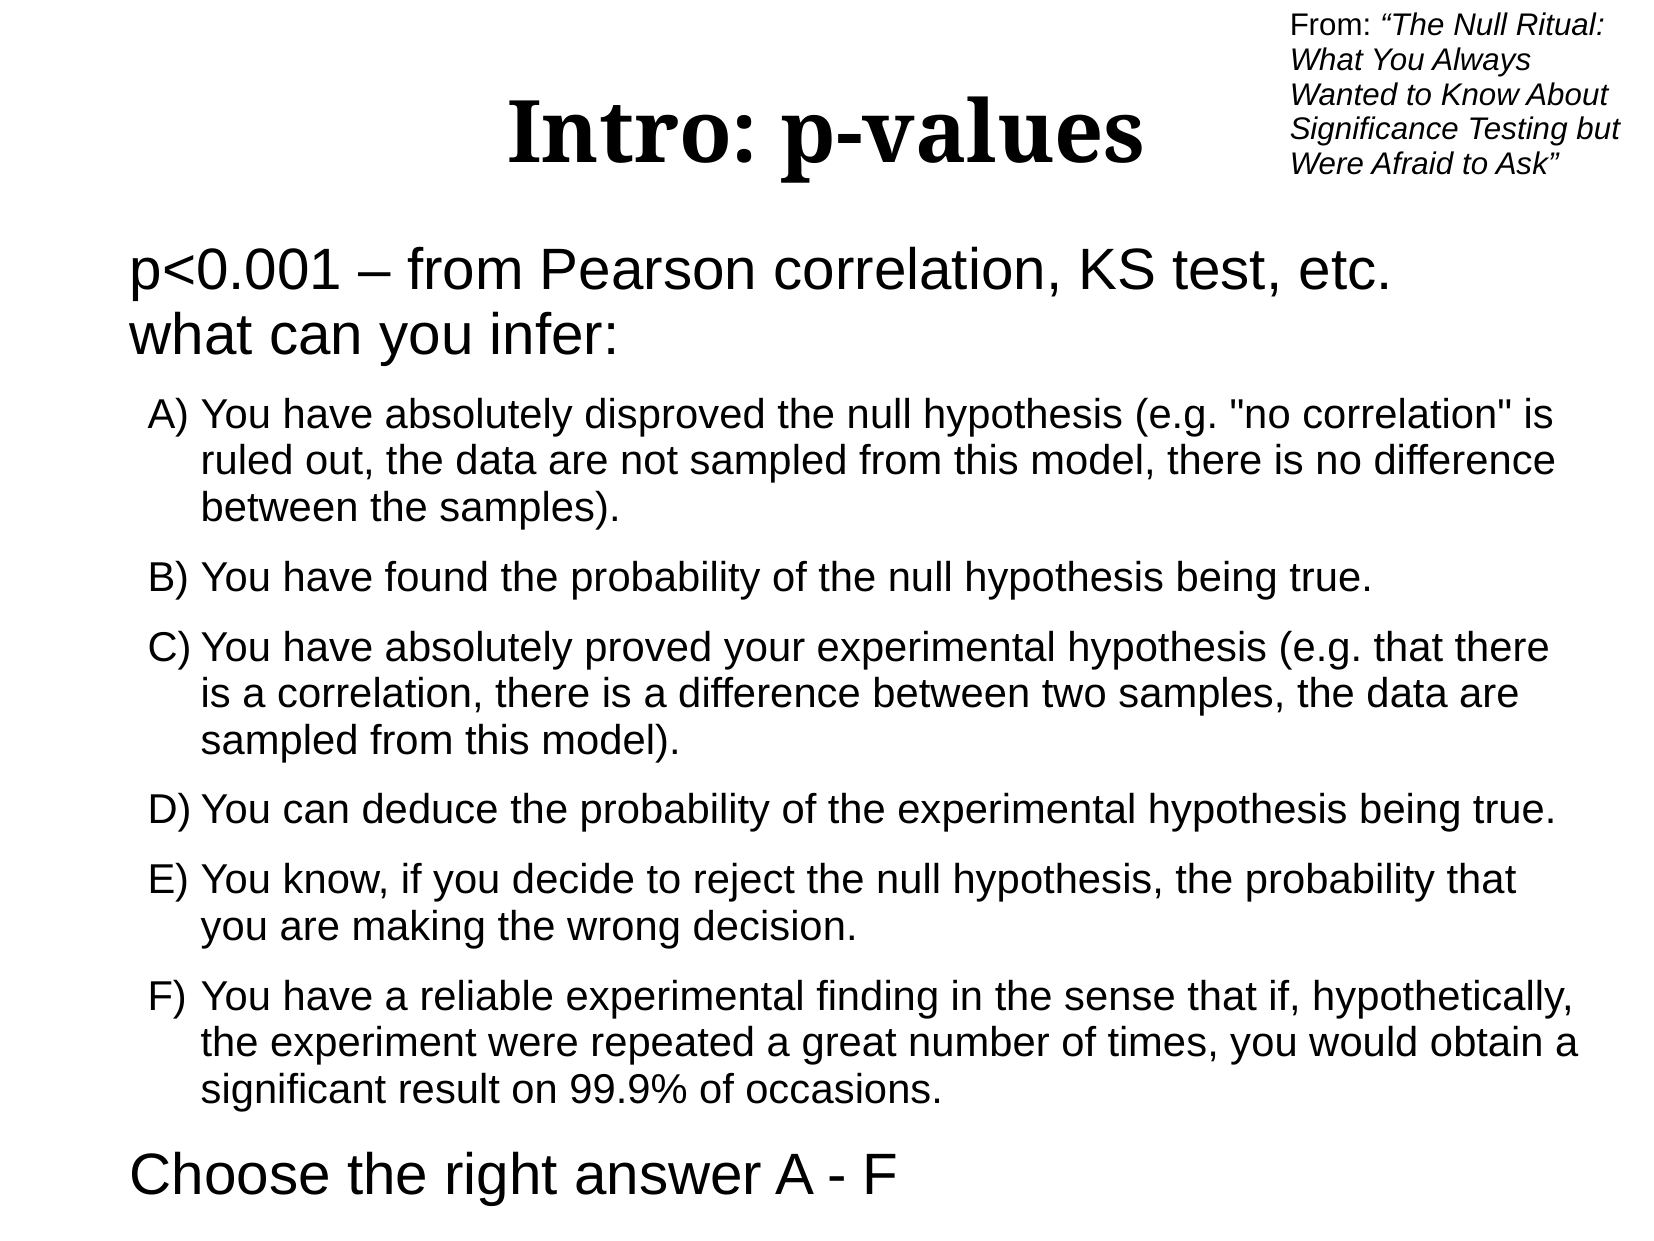

From: “The Null Ritual: What You Always Wanted to Know About Significance Testing but Were Afraid to Ask”
# Intro: p-values
p<0.001 – from Pearson correlation, KS test, etc.
what can you infer:
You have absolutely disproved the null hypothesis (e.g. "no correlation" is ruled out, the data are not sampled from this model, there is no difference between the samples).
You have found the probability of the null hypothesis being true.
You have absolutely proved your experimental hypothesis (e.g. that there is a correlation, there is a difference between two samples, the data are sampled from this model).
You can deduce the probability of the experimental hypothesis being true.
You know, if you decide to reject the null hypothesis, the probability that you are making the wrong decision.
You have a reliable experimental finding in the sense that if, hypothetically, the experiment were repeated a great number of times, you would obtain a significant result on 99.9% of occasions.
Choose the right answer A - F